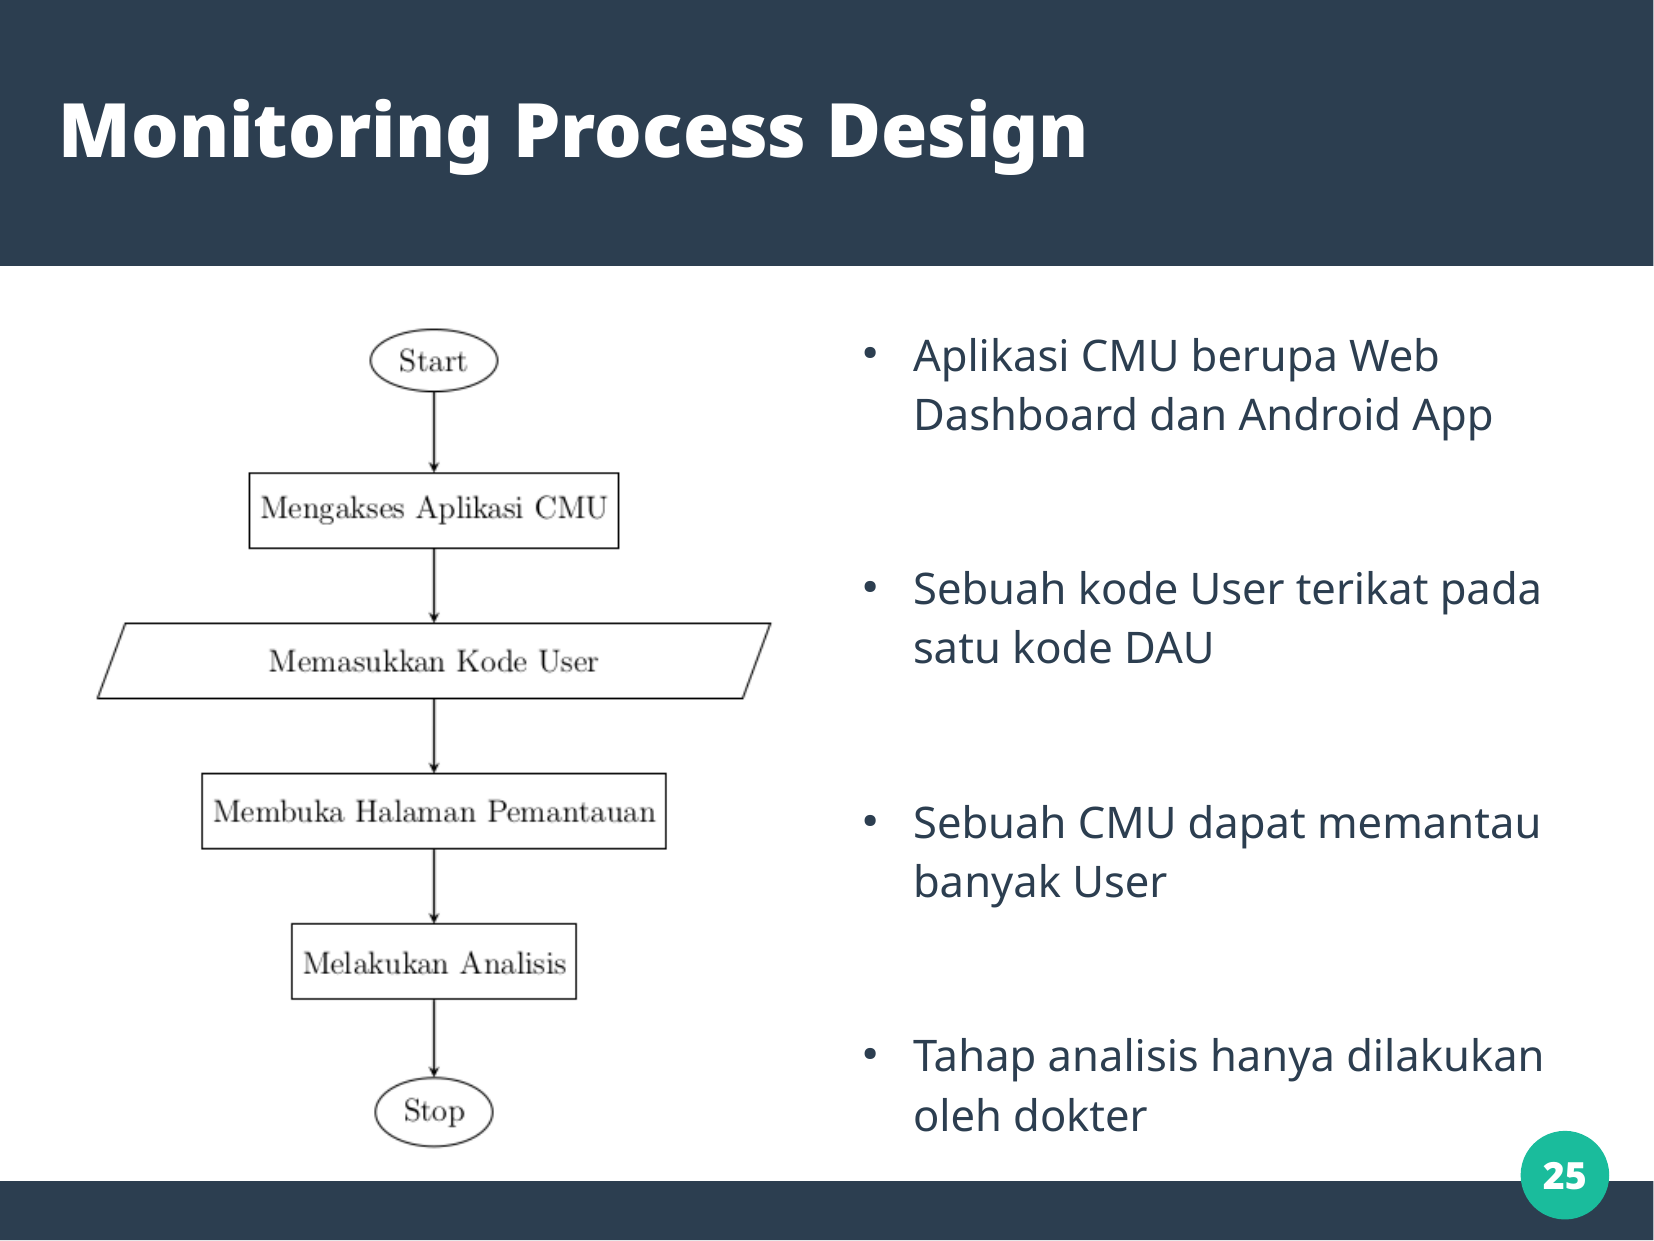

# Monitoring Process Design
Aplikasi CMU berupa Web Dashboard dan Android App
Sebuah kode User terikat pada satu kode DAU
Sebuah CMU dapat memantau banyak User
Tahap analisis hanya dilakukan oleh dokter
25